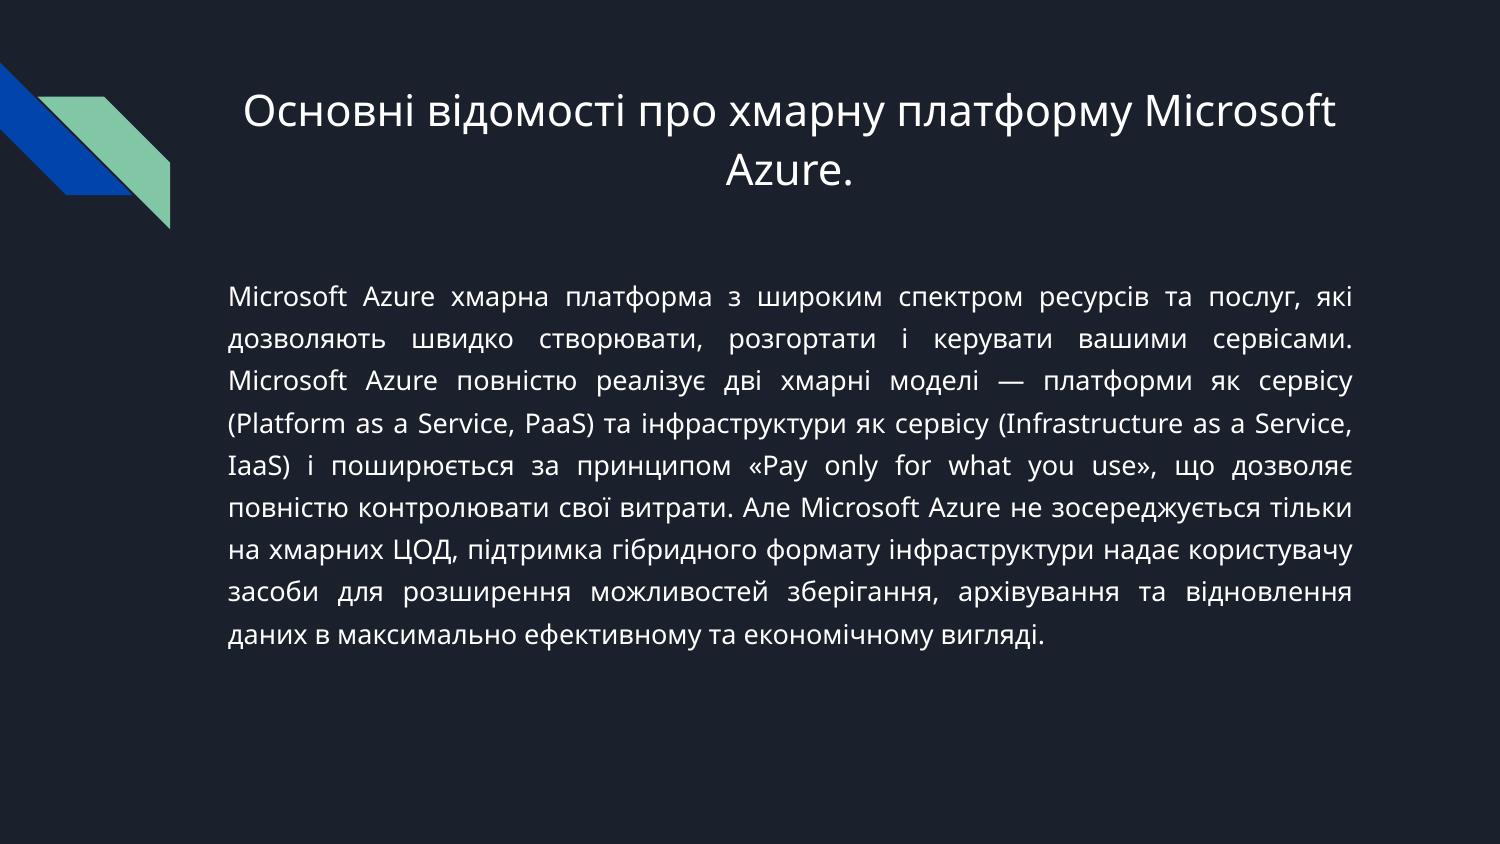

# Основні відомості про хмарну платформу Microsoft Azure.
Microsoft Azure хмарна платформа з широким спектром ресурсів та послуг, які дозволяють швидко створювати, розгортати і керувати вашими сервісами. Microsoft Azure повністю реалізує дві хмарні моделі — платформи як сервісу (Platform as a Service, PaaS) та інфраструктури як сервісу (Infrastructure as a Service, IaaS) і поширюється за принципом «Pay only for what you use», що дозволяє повністю контролювати свої витрати. Але Microsoft Azure не зосереджується тільки на хмарних ЦОД, підтримка гібридного формату інфраструктури надає користувачу засоби для розширення можливостей зберігання, архівування та відновлення даних в максимально ефективному та економічному вигляді.